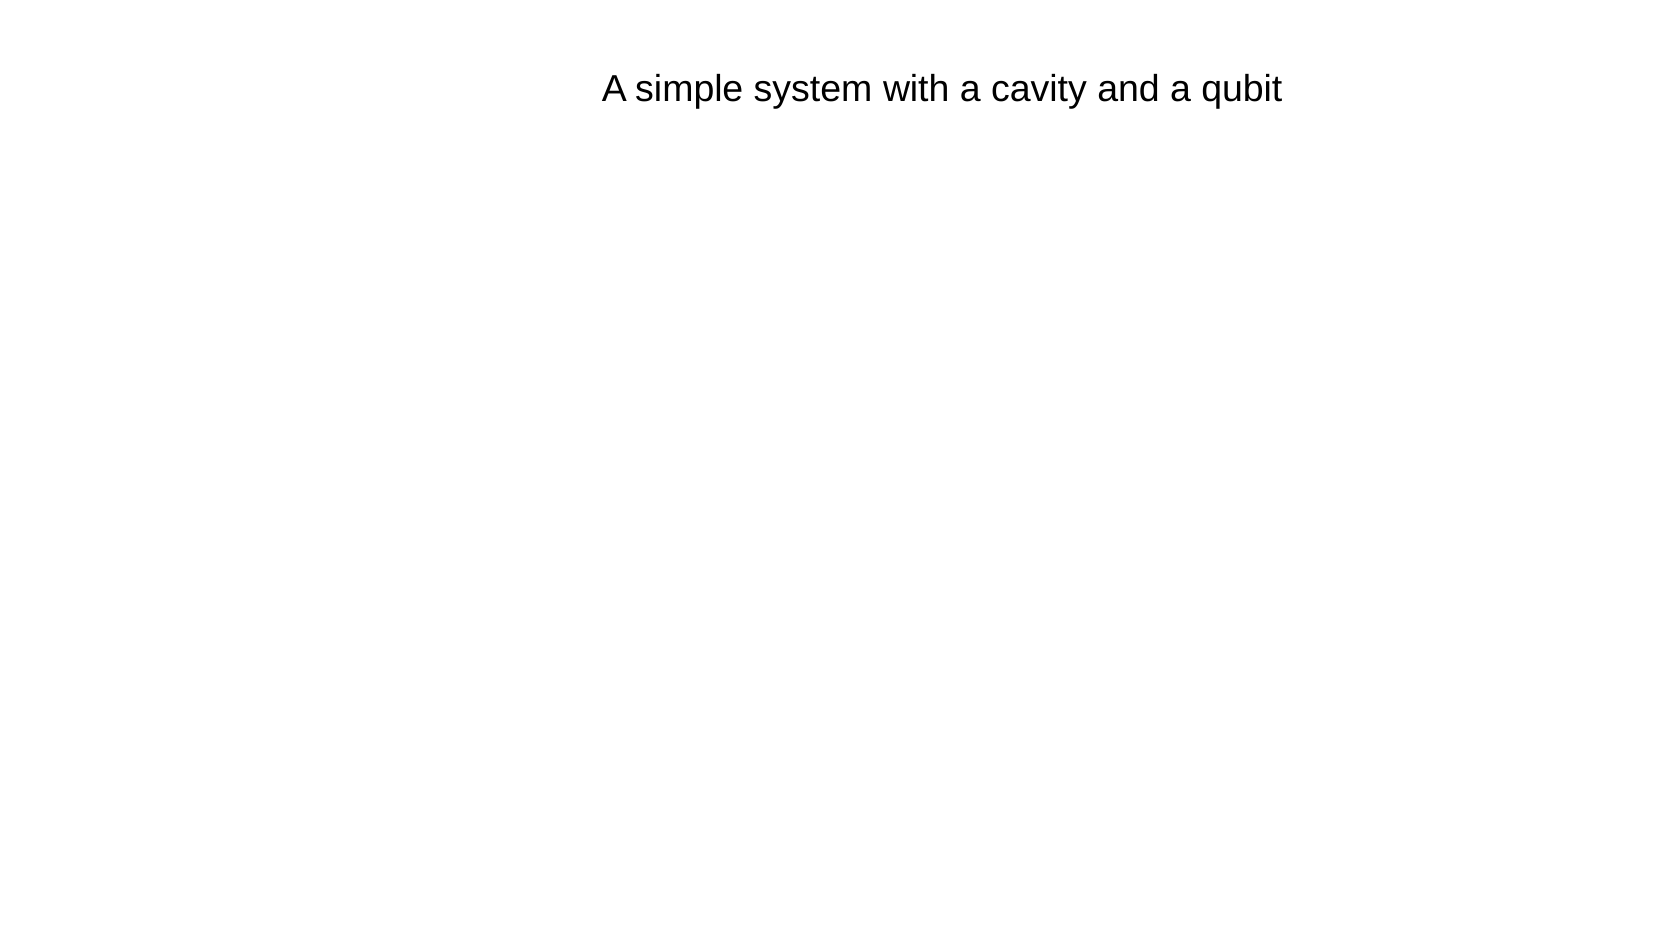

A simple system with a cavity and a qubit